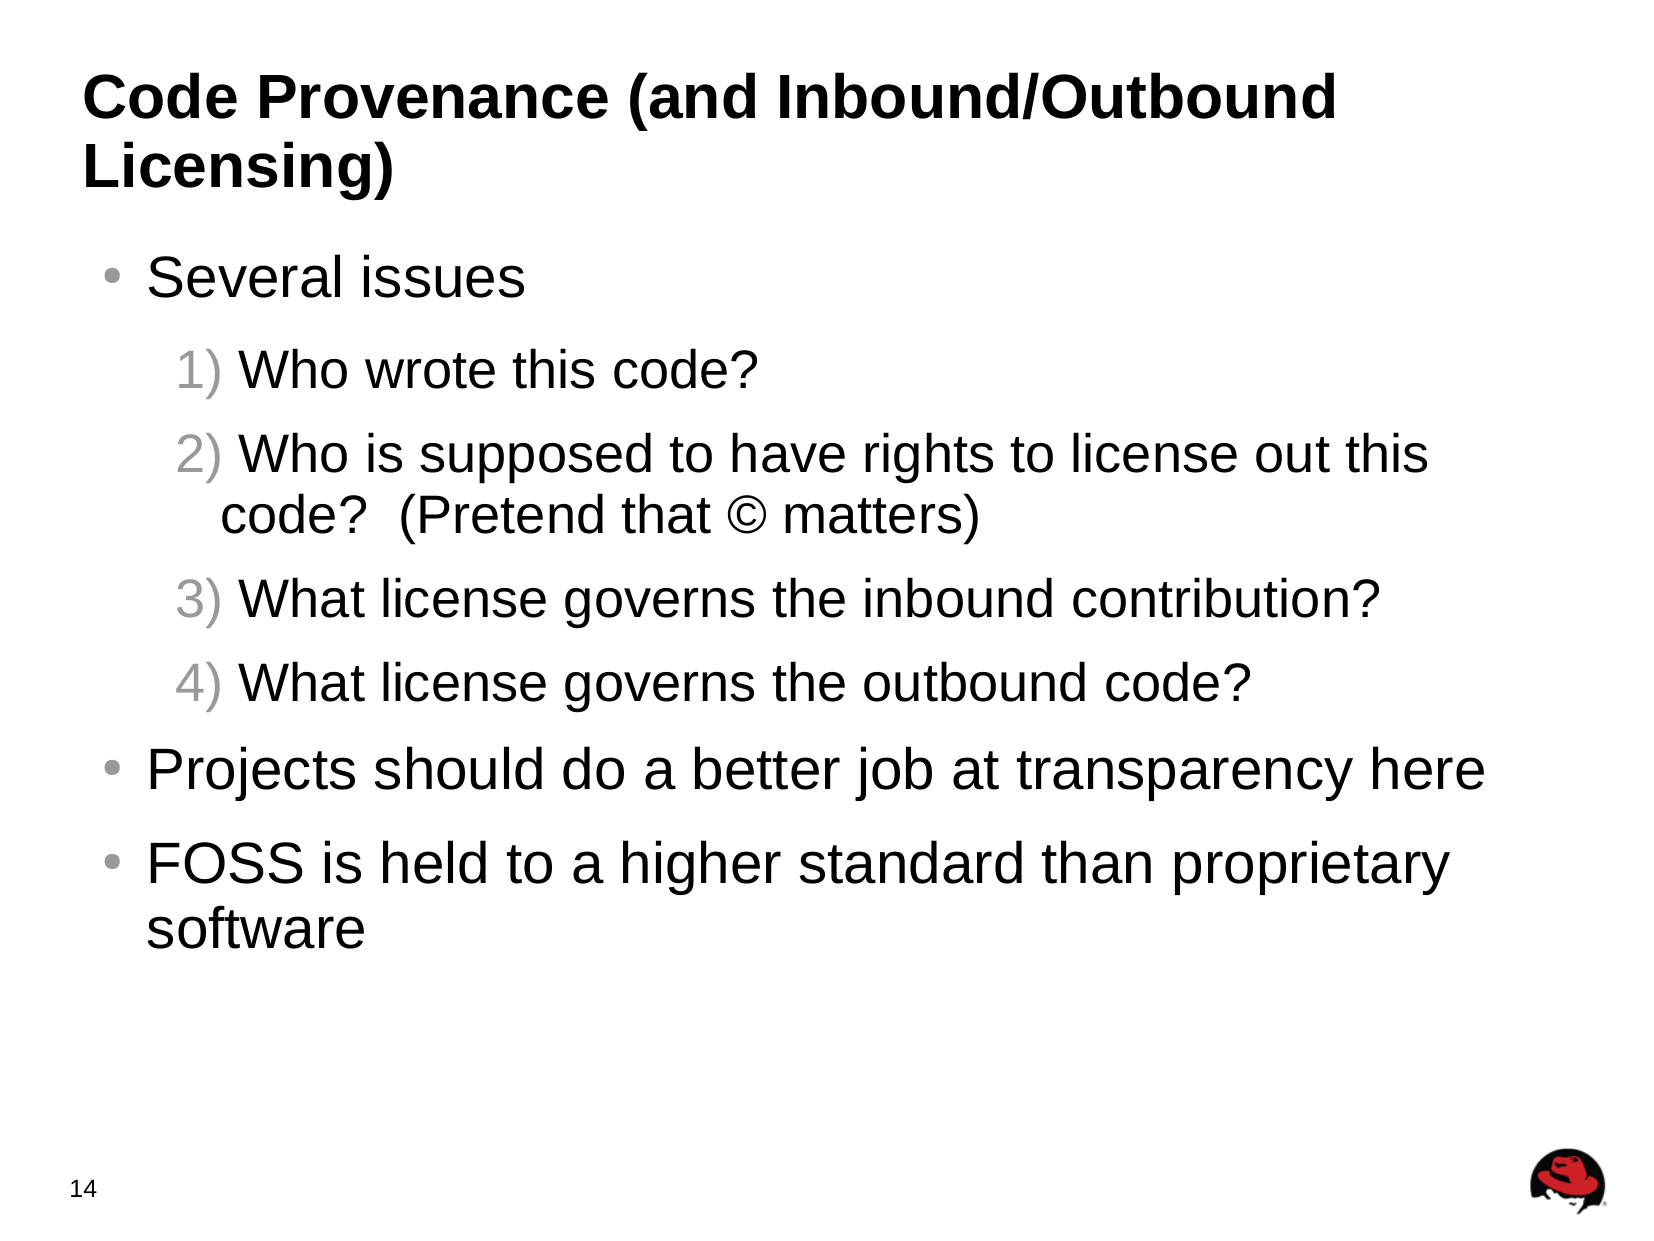

# Code Provenance (and Inbound/Outbound Licensing)
Several issues
 Who wrote this code?
 Who is supposed to have rights to license out this code? (Pretend that © matters)
 What license governs the inbound contribution?
 What license governs the outbound code?
Projects should do a better job at transparency here
FOSS is held to a higher standard than proprietary software